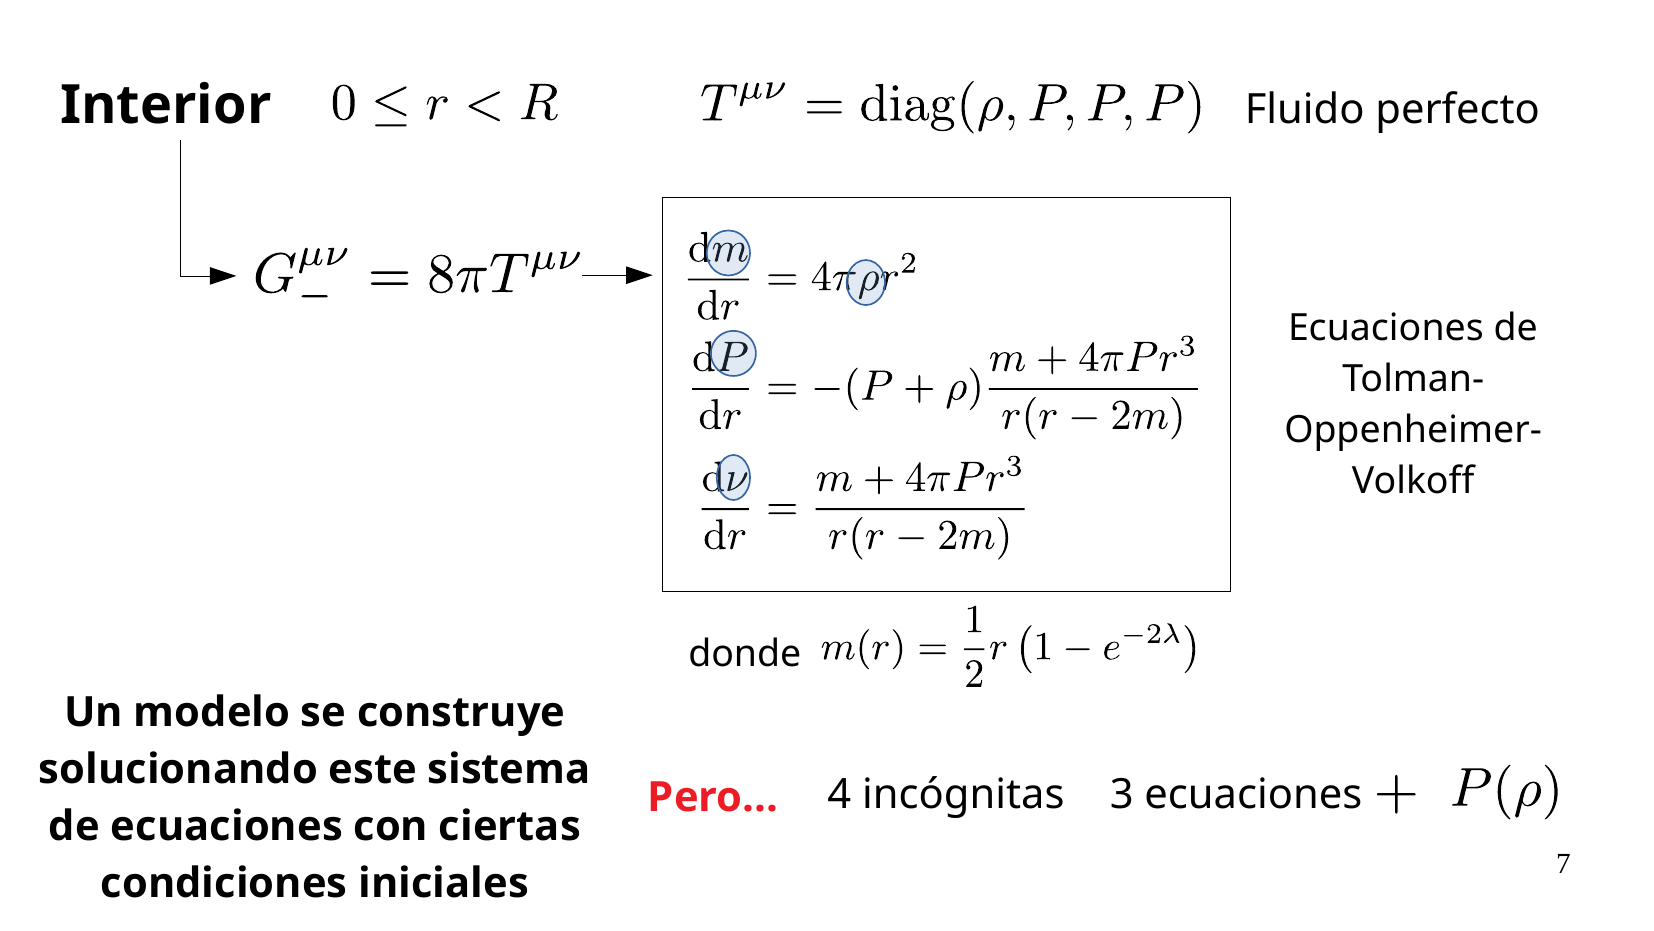

# Interior
Fluido perfecto
Ecuaciones de
Tolman-Oppenheimer-Volkoff
donde
Un modelo se construye solucionando este sistema de ecuaciones con ciertas condiciones iniciales
4 incógnitas
3 ecuaciones
Pero...
7